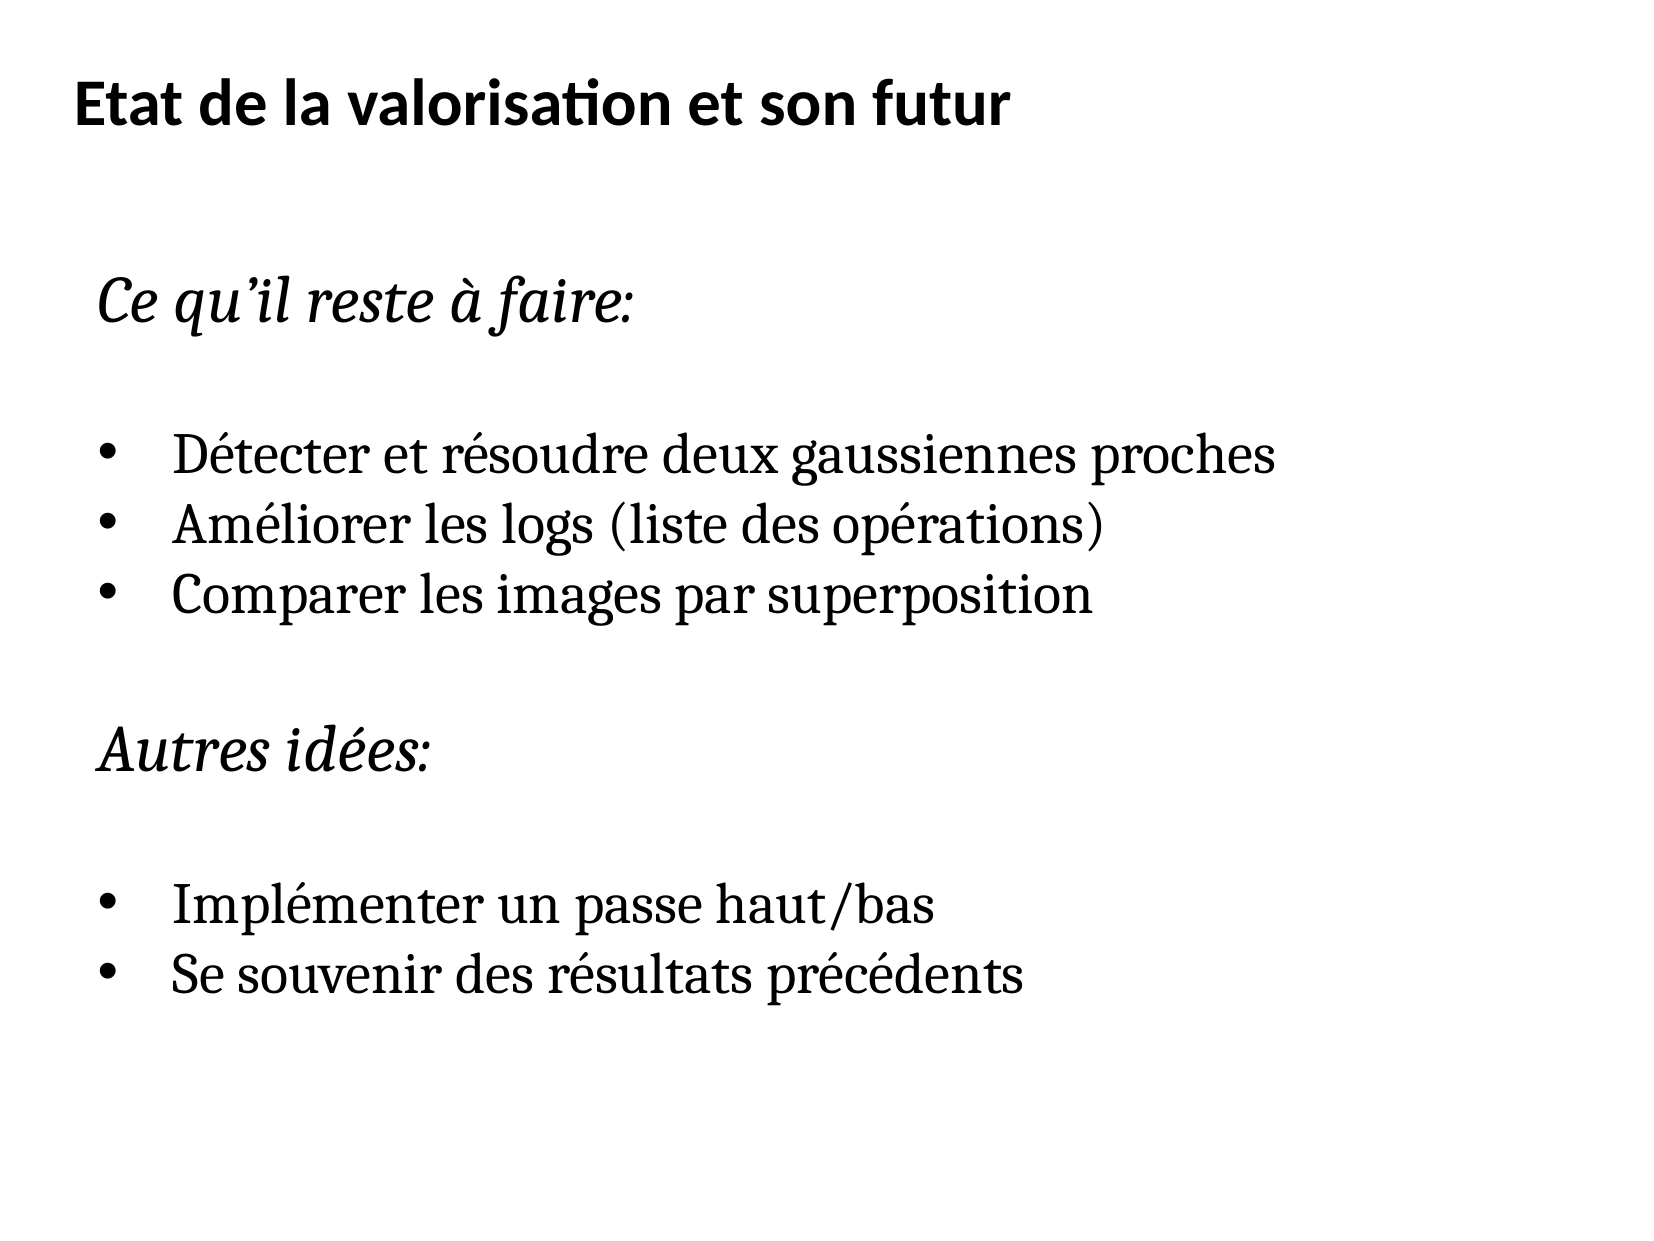

Etat de la valorisation et son futur
Ce qu’il reste à faire:
Détecter et résoudre deux gaussiennes proches
Améliorer les logs (liste des opérations)
Comparer les images par superposition
Autres idées:
Implémenter un passe haut/bas
Se souvenir des résultats précédents